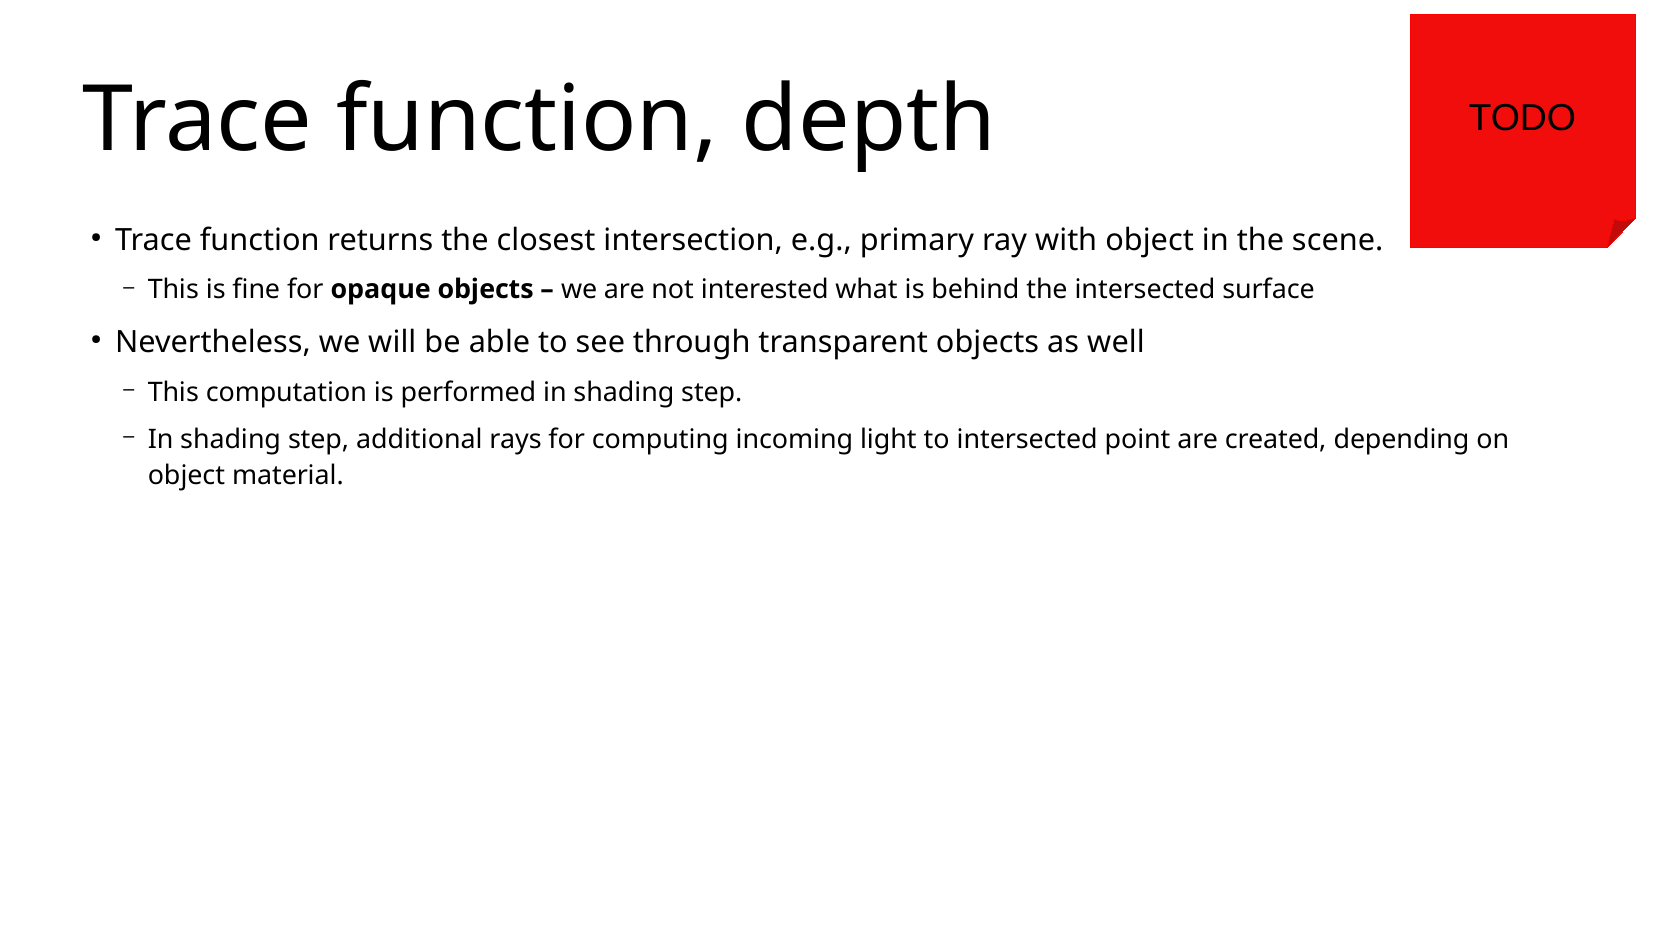

TODO
# Trace function, depth
Trace function returns the closest intersection, e.g., primary ray with object in the scene.
This is fine for opaque objects – we are not interested what is behind the intersected surface
Nevertheless, we will be able to see through transparent objects as well
This computation is performed in shading step.
In shading step, additional rays for computing incoming light to intersected point are created, depending on object material.